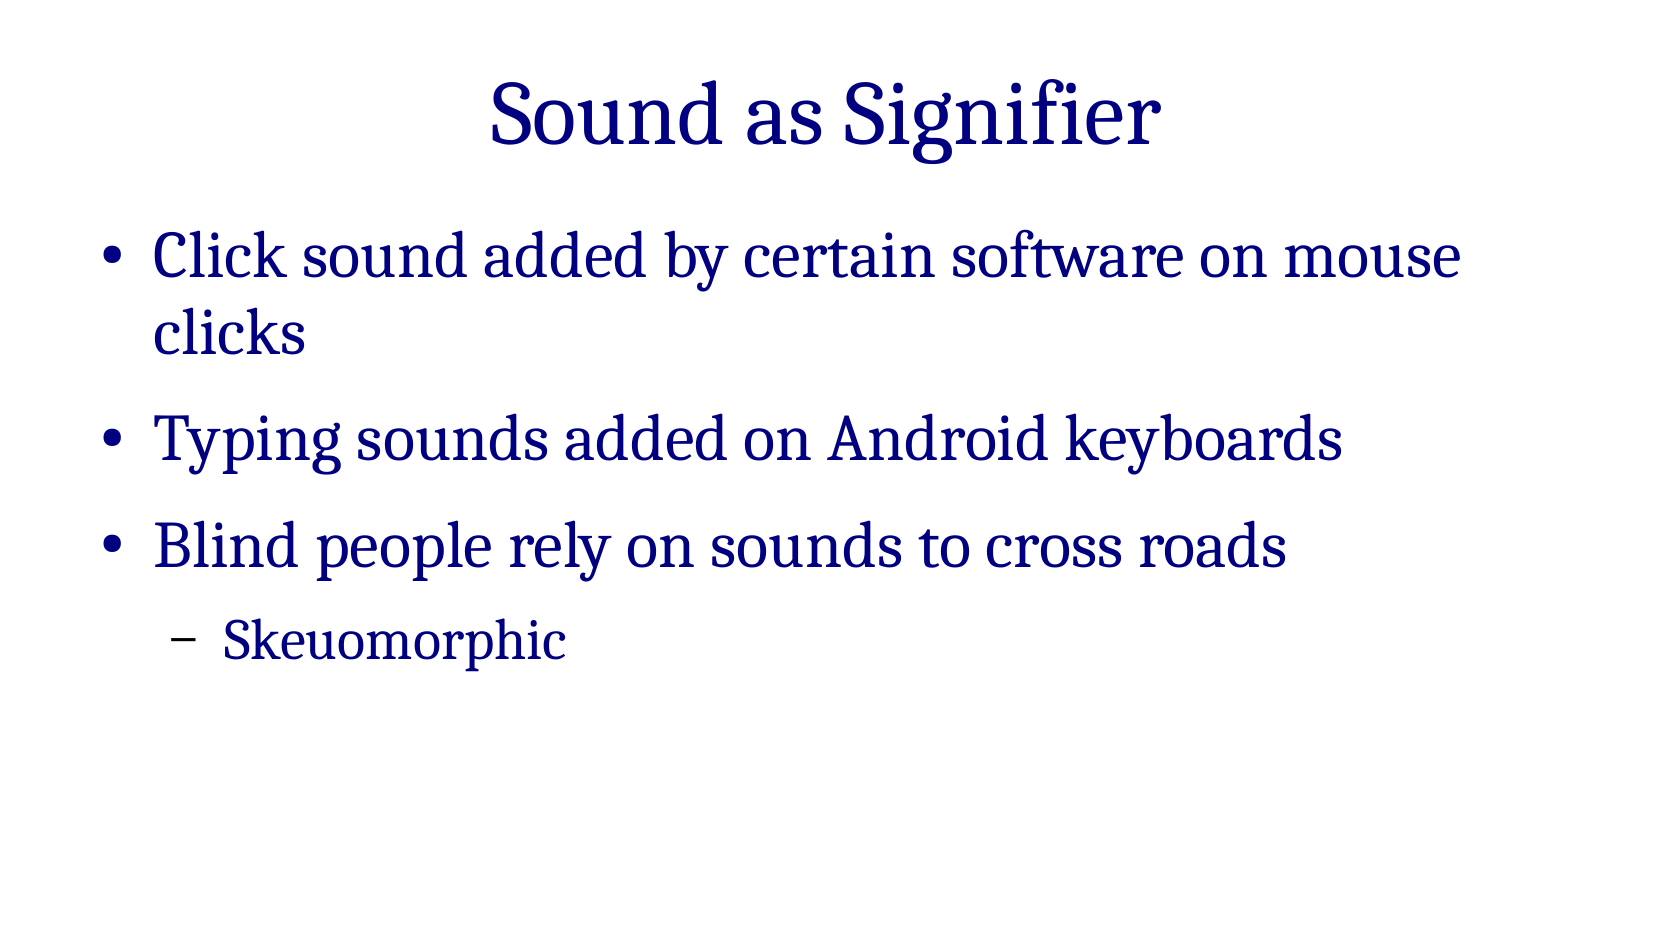

# Sound as Signifier
Click sound added by certain software on mouse clicks
Typing sounds added on Android keyboards
Blind people rely on sounds to cross roads
Skeuomorphic